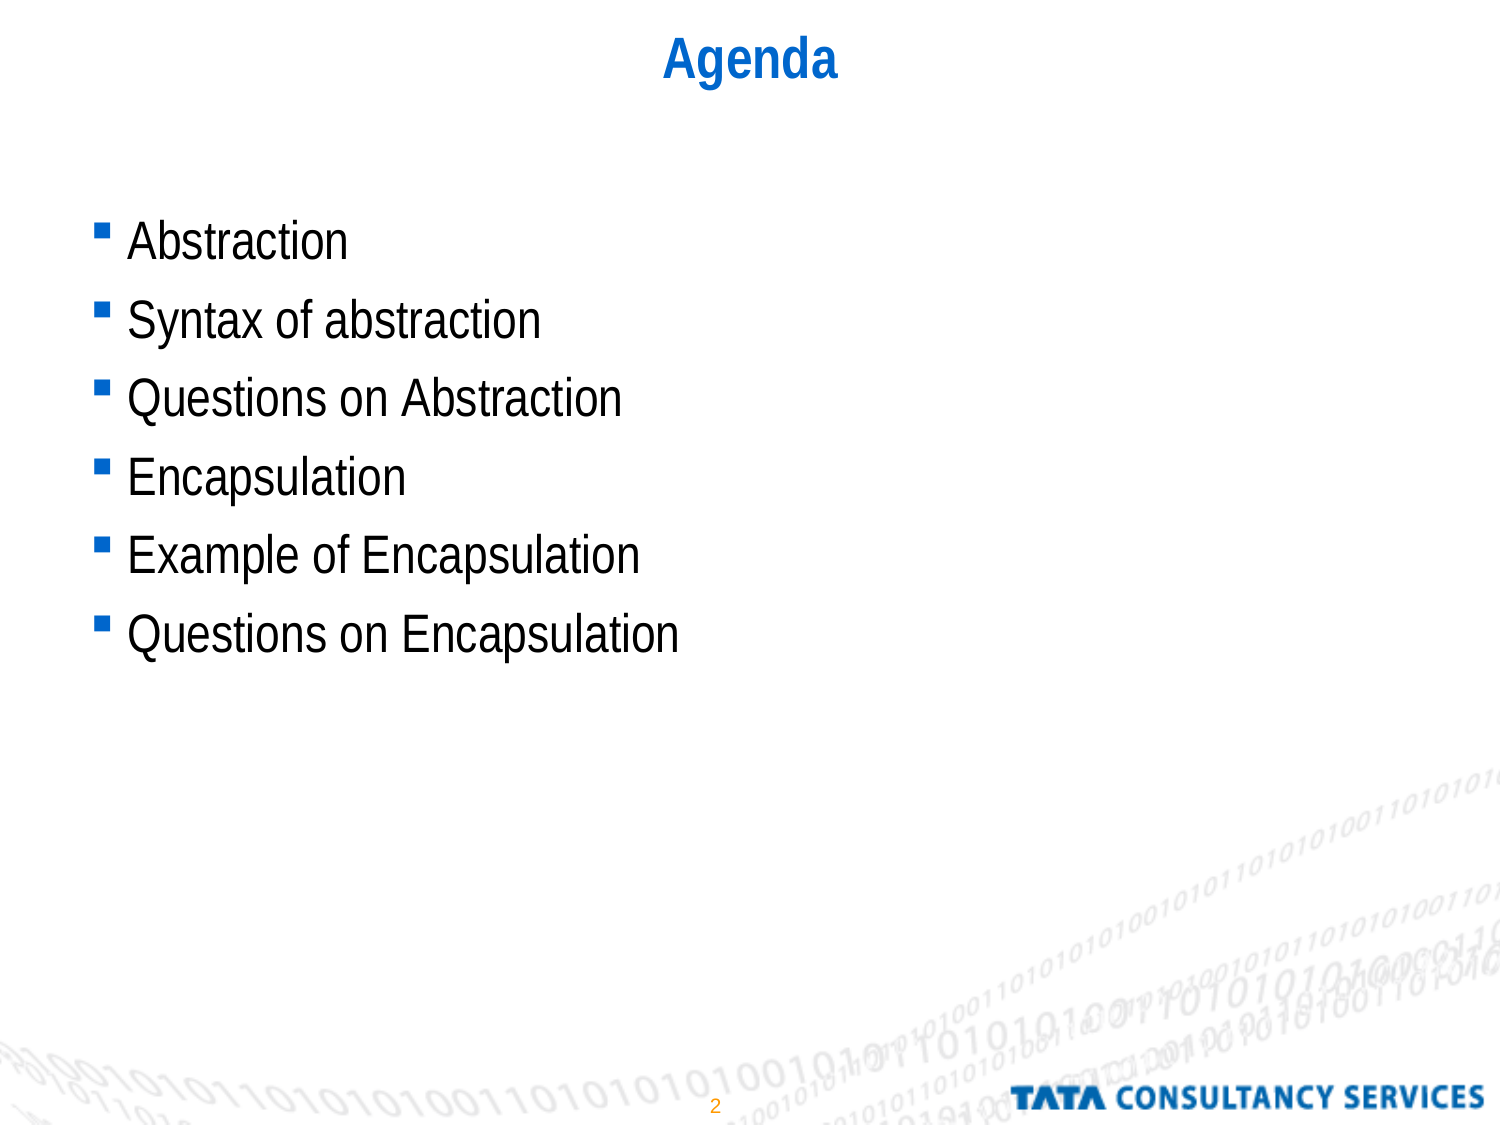

Agenda
# Abstraction
Syntax of abstraction
Questions on Abstraction
Encapsulation
Example of Encapsulation
Questions on Encapsulation